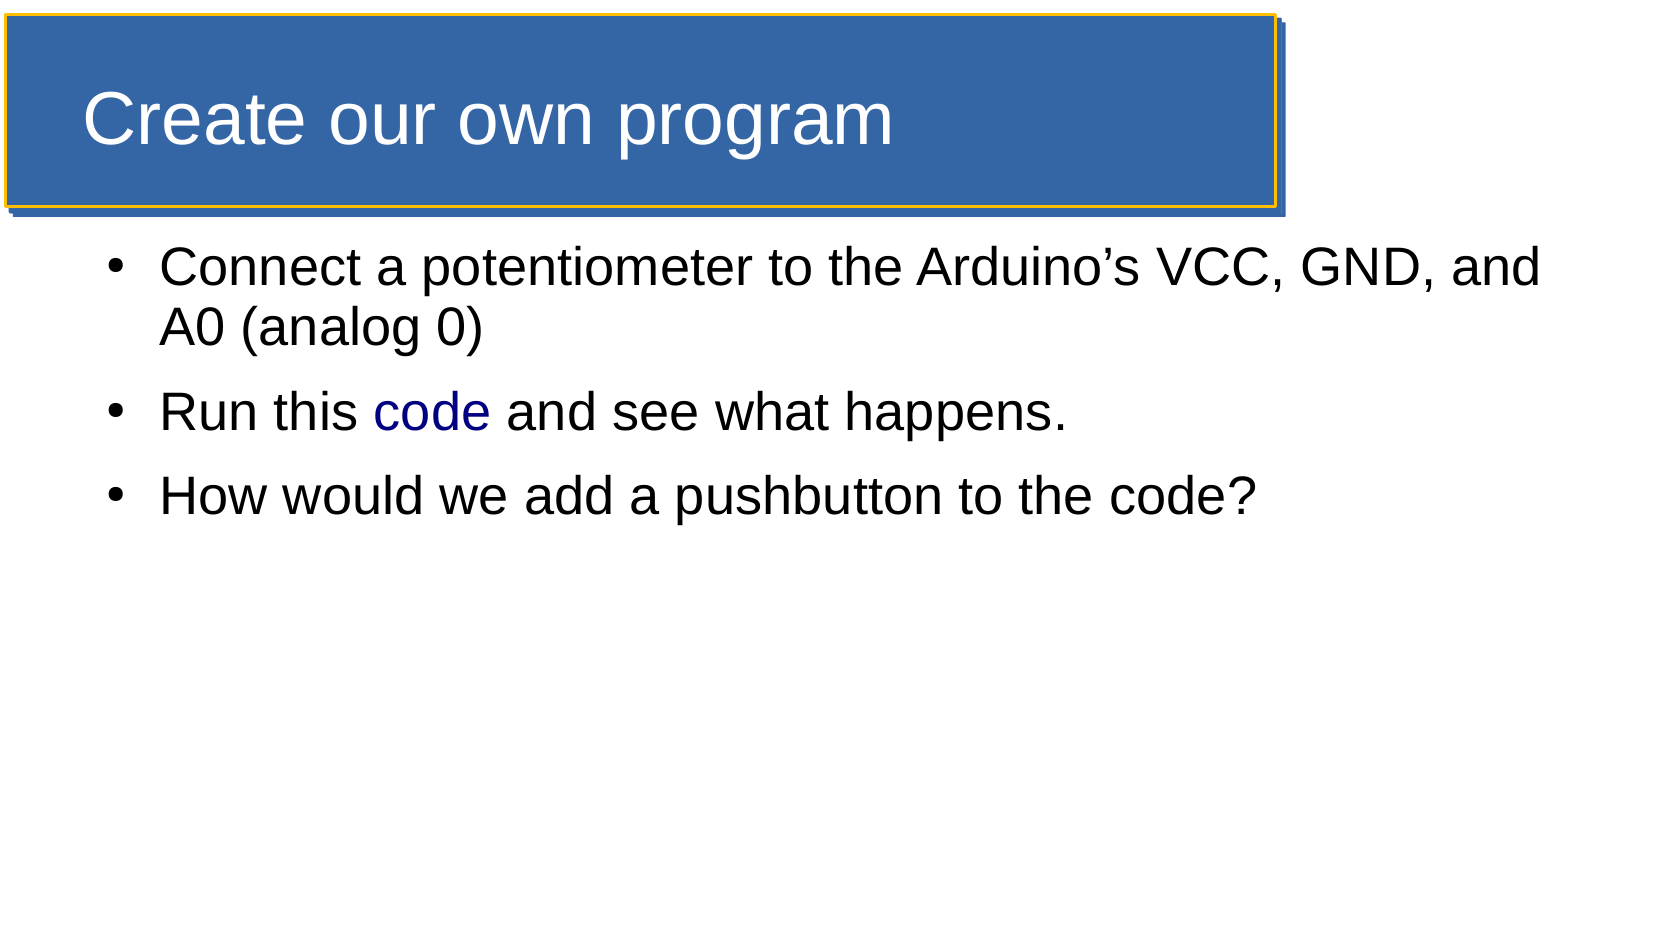

# Create our own program
Connect a potentiometer to the Arduino’s VCC, GND, and A0 (analog 0)
Run this code and see what happens.
How would we add a pushbutton to the code?